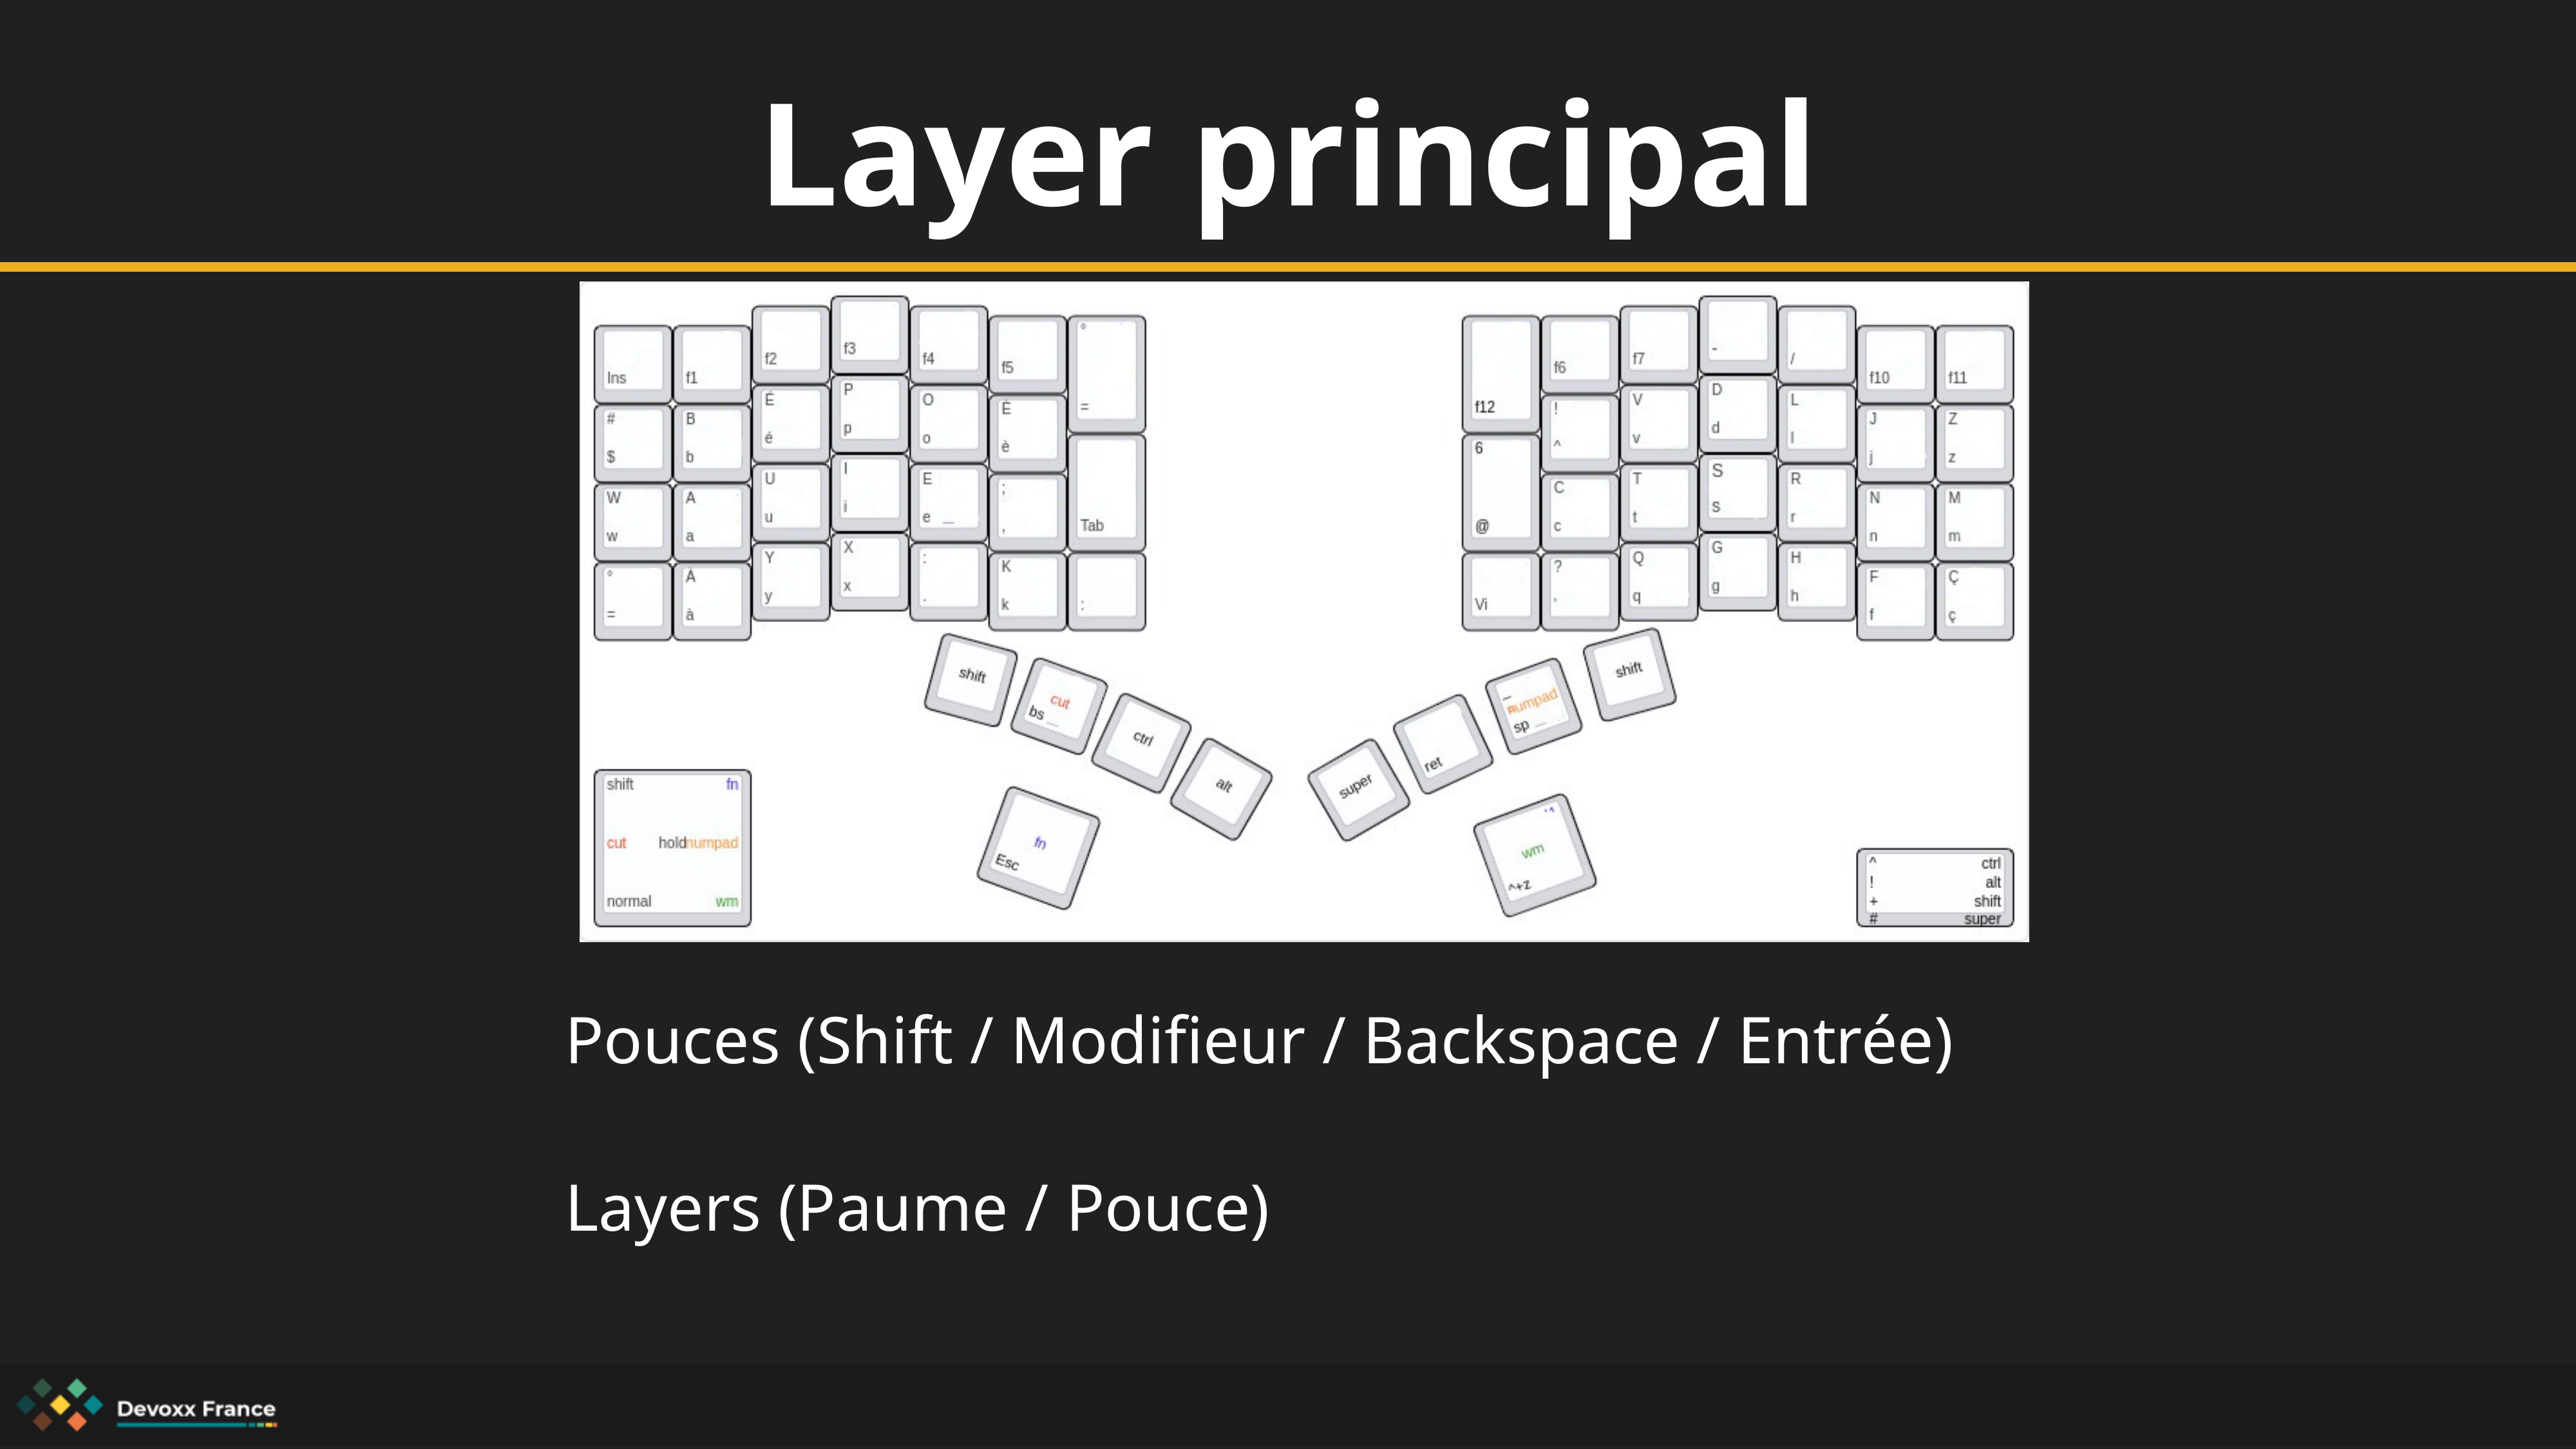

Layer principal
Pouces (Shift / Modifieur / Backspace / Entrée)
Layers (Paume / Pouce)